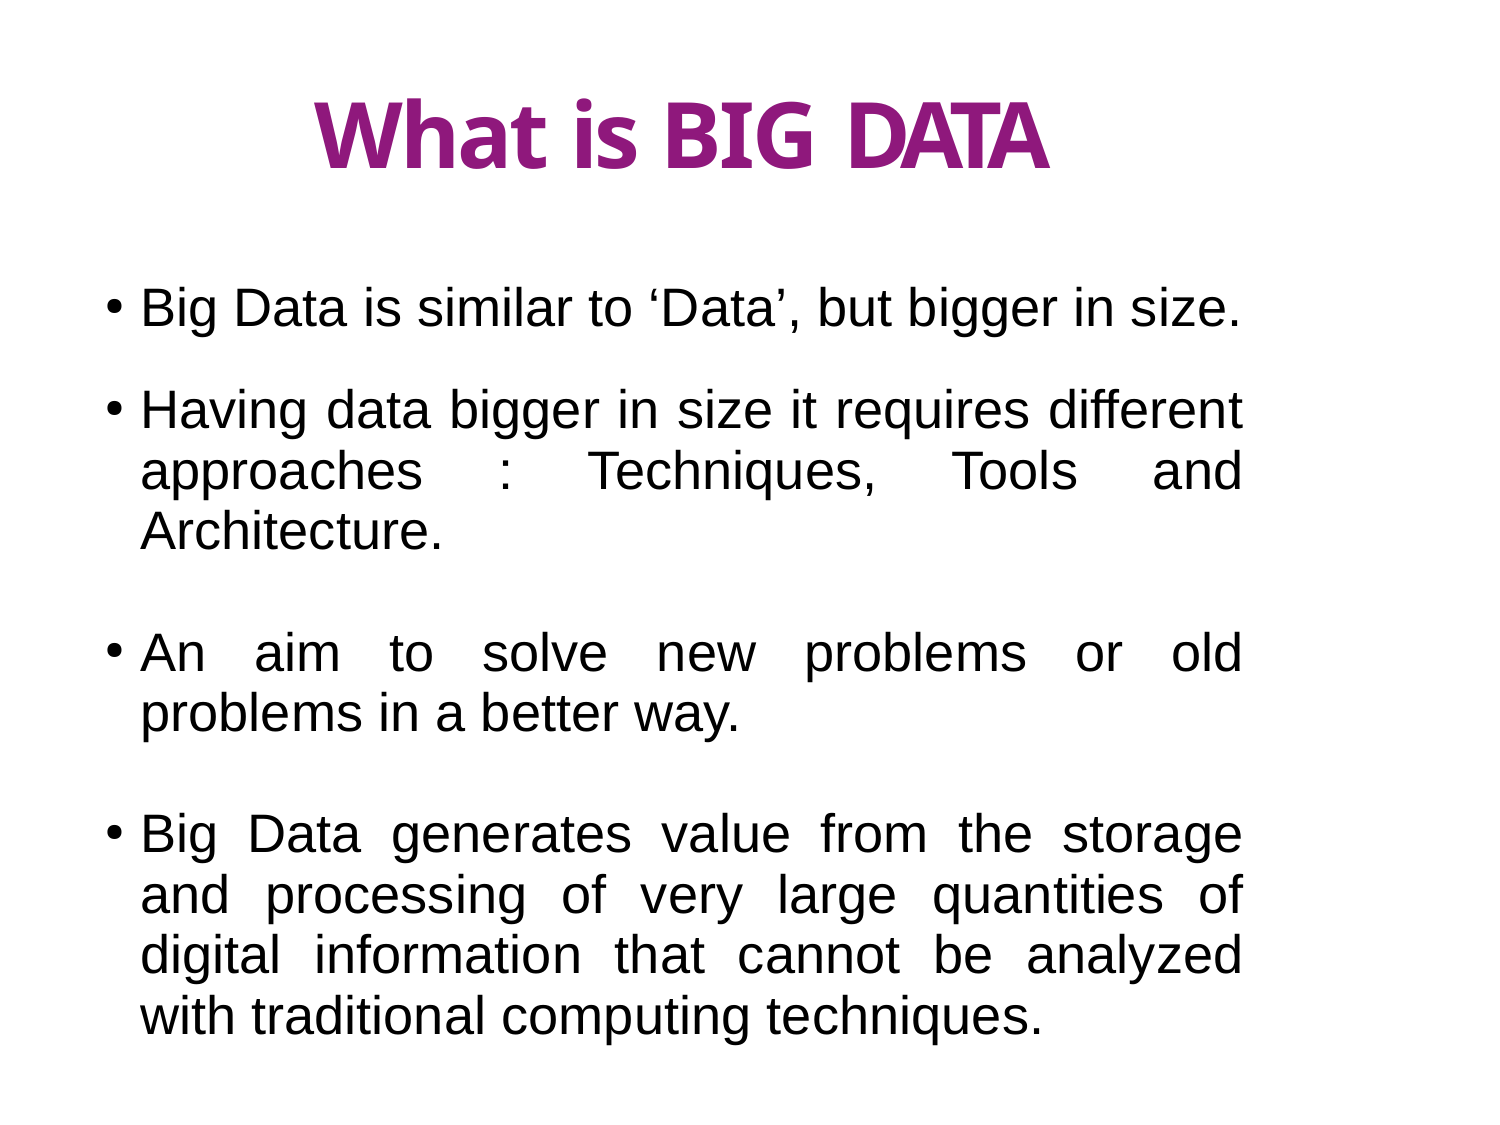

# What is BIG DATA
Big Data is similar to ‘Data’, but bigger in size.
Having data bigger in size it requires different approaches : Techniques, Tools and Architecture.
An aim to solve new problems or old problems in a better way.
Big Data generates value from the storage and processing of very large quantities of digital information that cannot be analyzed with traditional computing techniques.